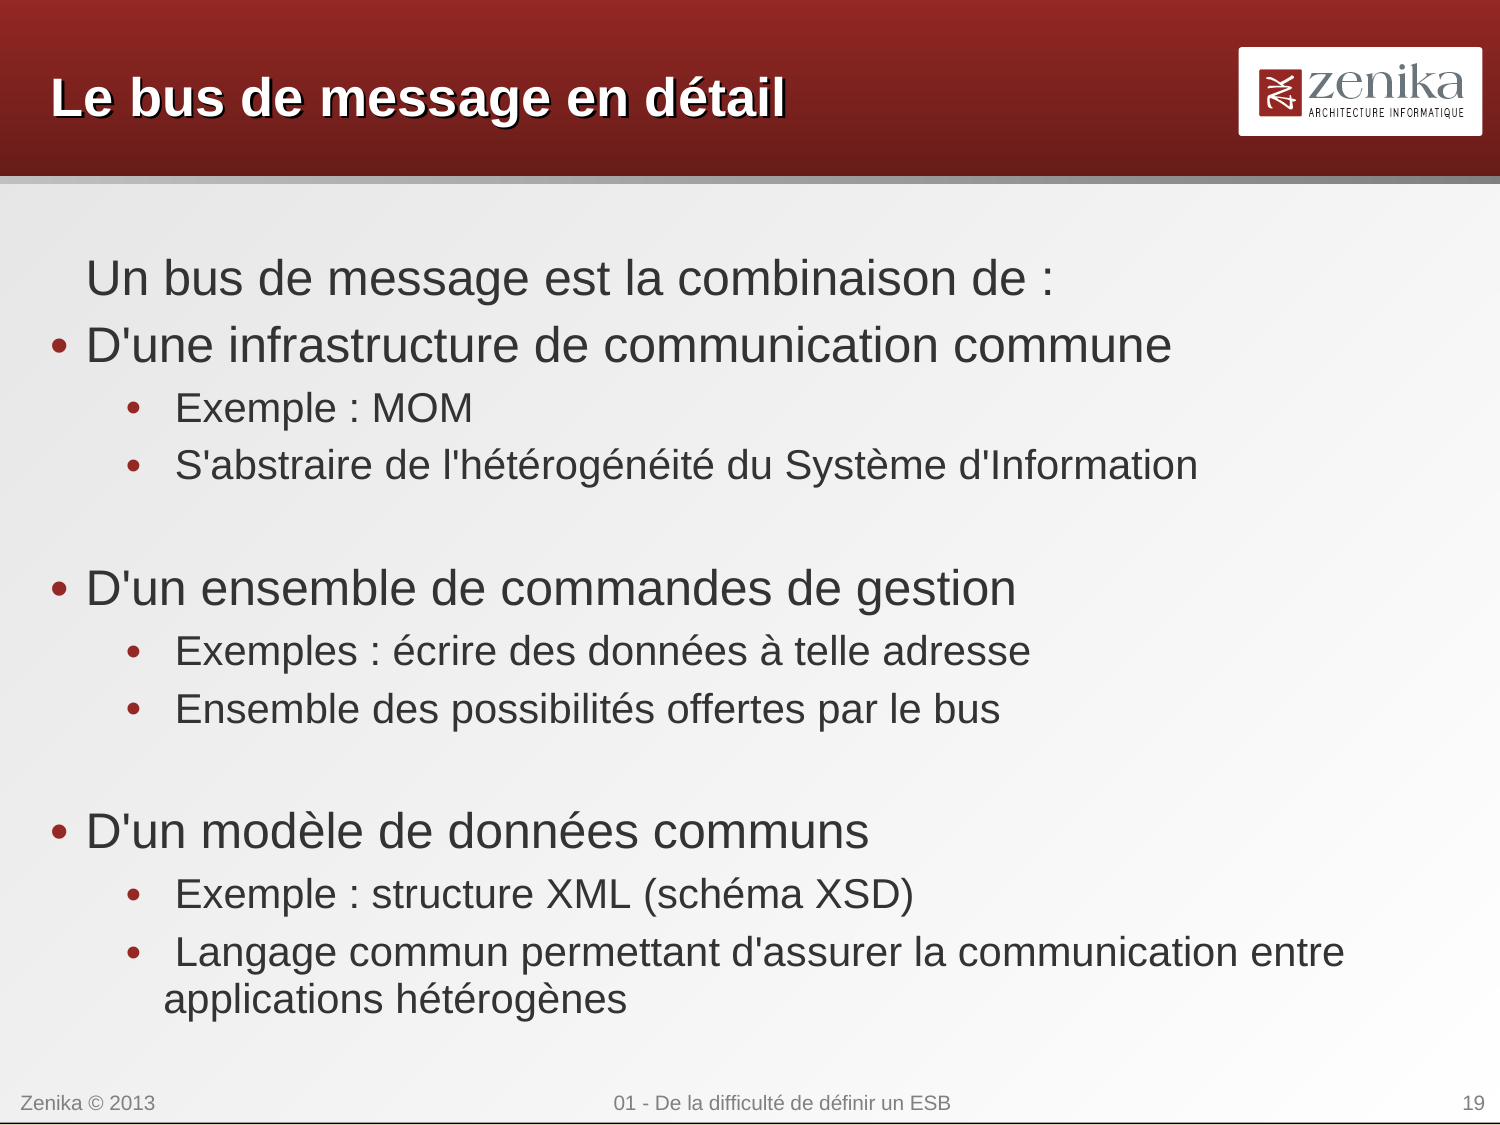

# Le bus de message en détail
Un bus de message est la combinaison de :
D'une infrastructure de communication commune
 Exemple : MOM
 S'abstraire de l'hétérogénéité du Système d'Information
D'un ensemble de commandes de gestion
 Exemples : écrire des données à telle adresse
 Ensemble des possibilités offertes par le bus
D'un modèle de données communs
 Exemple : structure XML (schéma XSD)
 Langage commun permettant d'assurer la communication entre applications hétérogènes